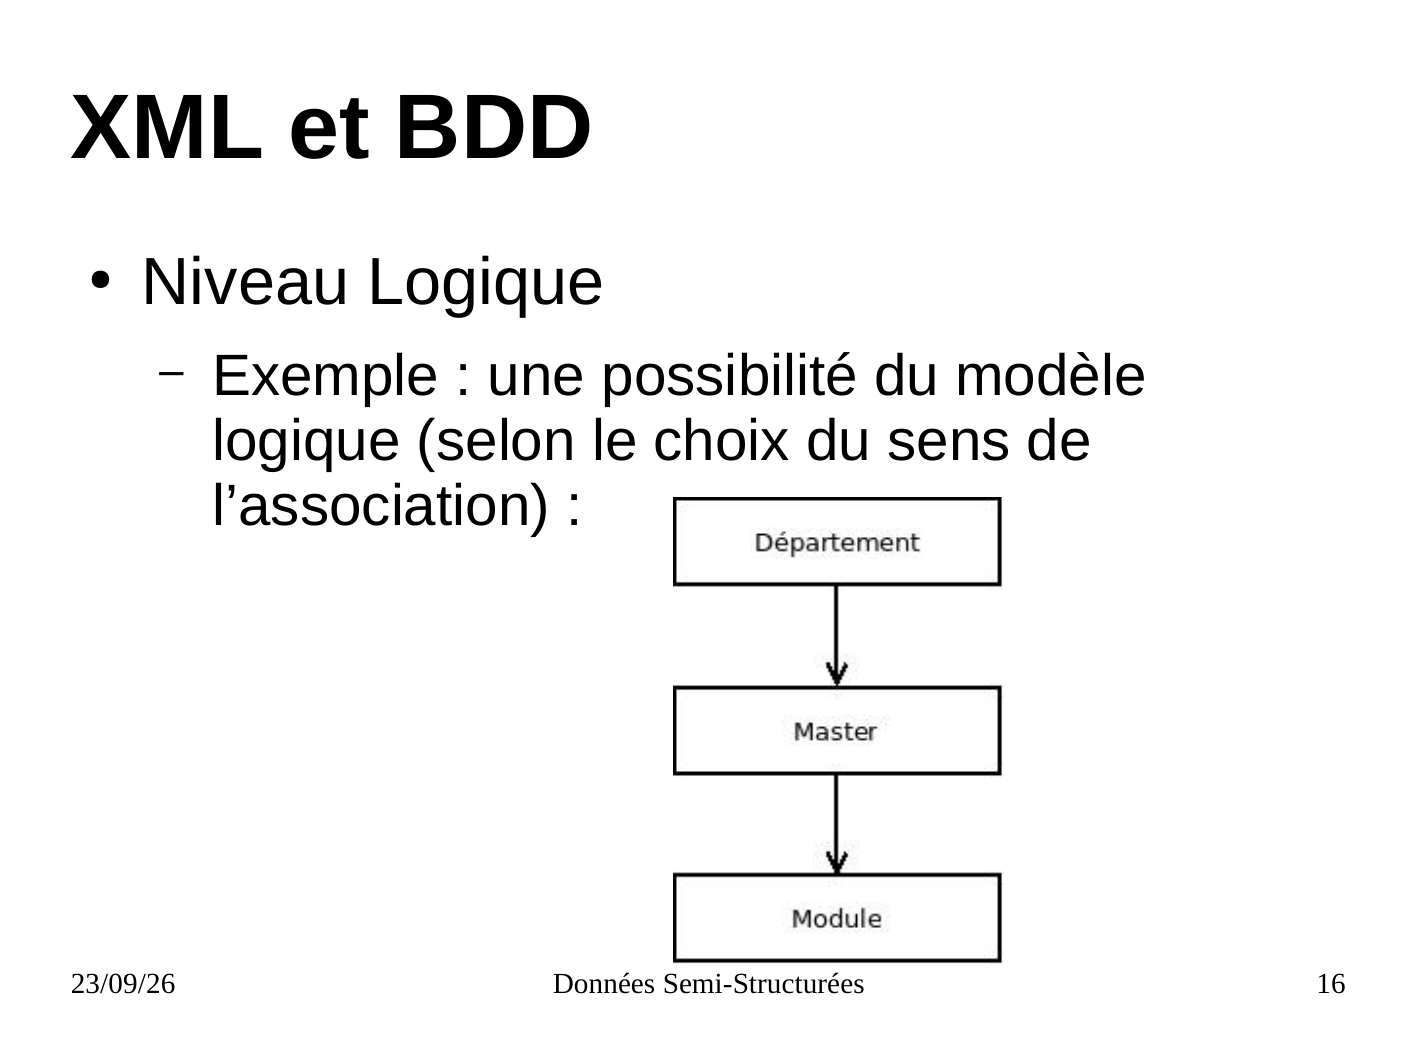

# XML et BDD
Niveau Logique
Exemple : une possibilité du modèle logique (selon le choix du sens de l’association) :
Données Semi-Structurées
16